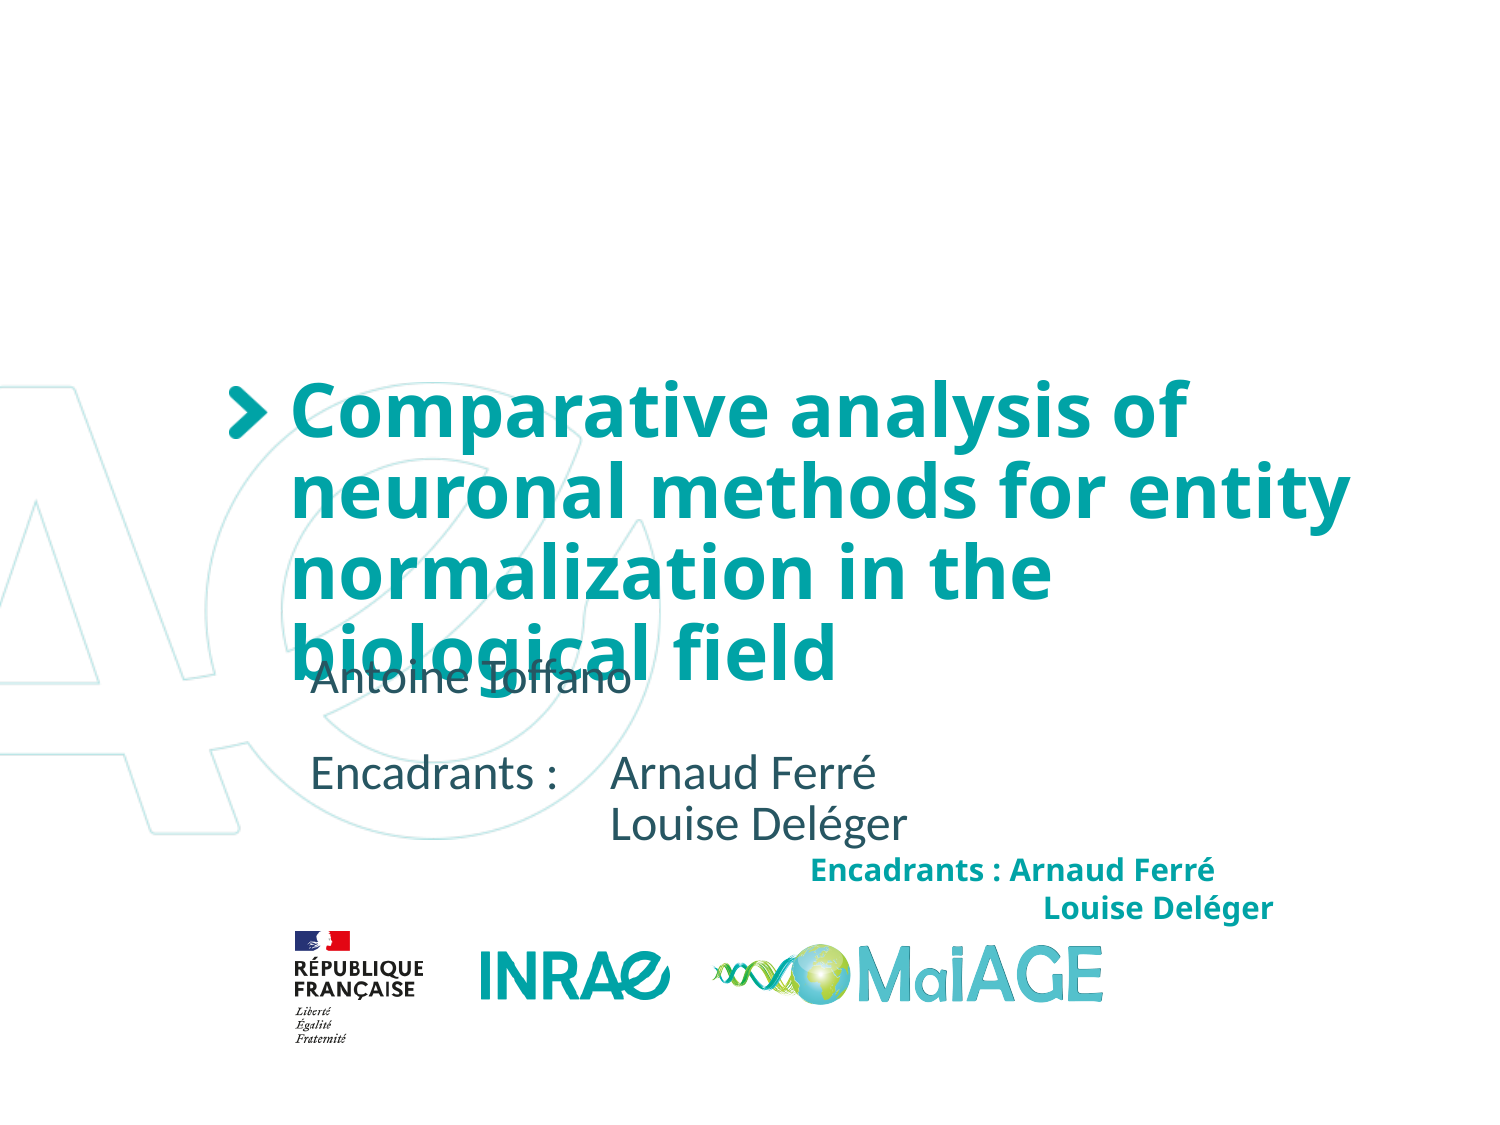

Comparative analysis of neuronal methods for entity normalization in the biological field
Antoine Toffano
Encadrants : 	Arnaud Ferré
			 	Louise Deléger
Encadrants : Arnaud Ferré
			 Louise Deléger